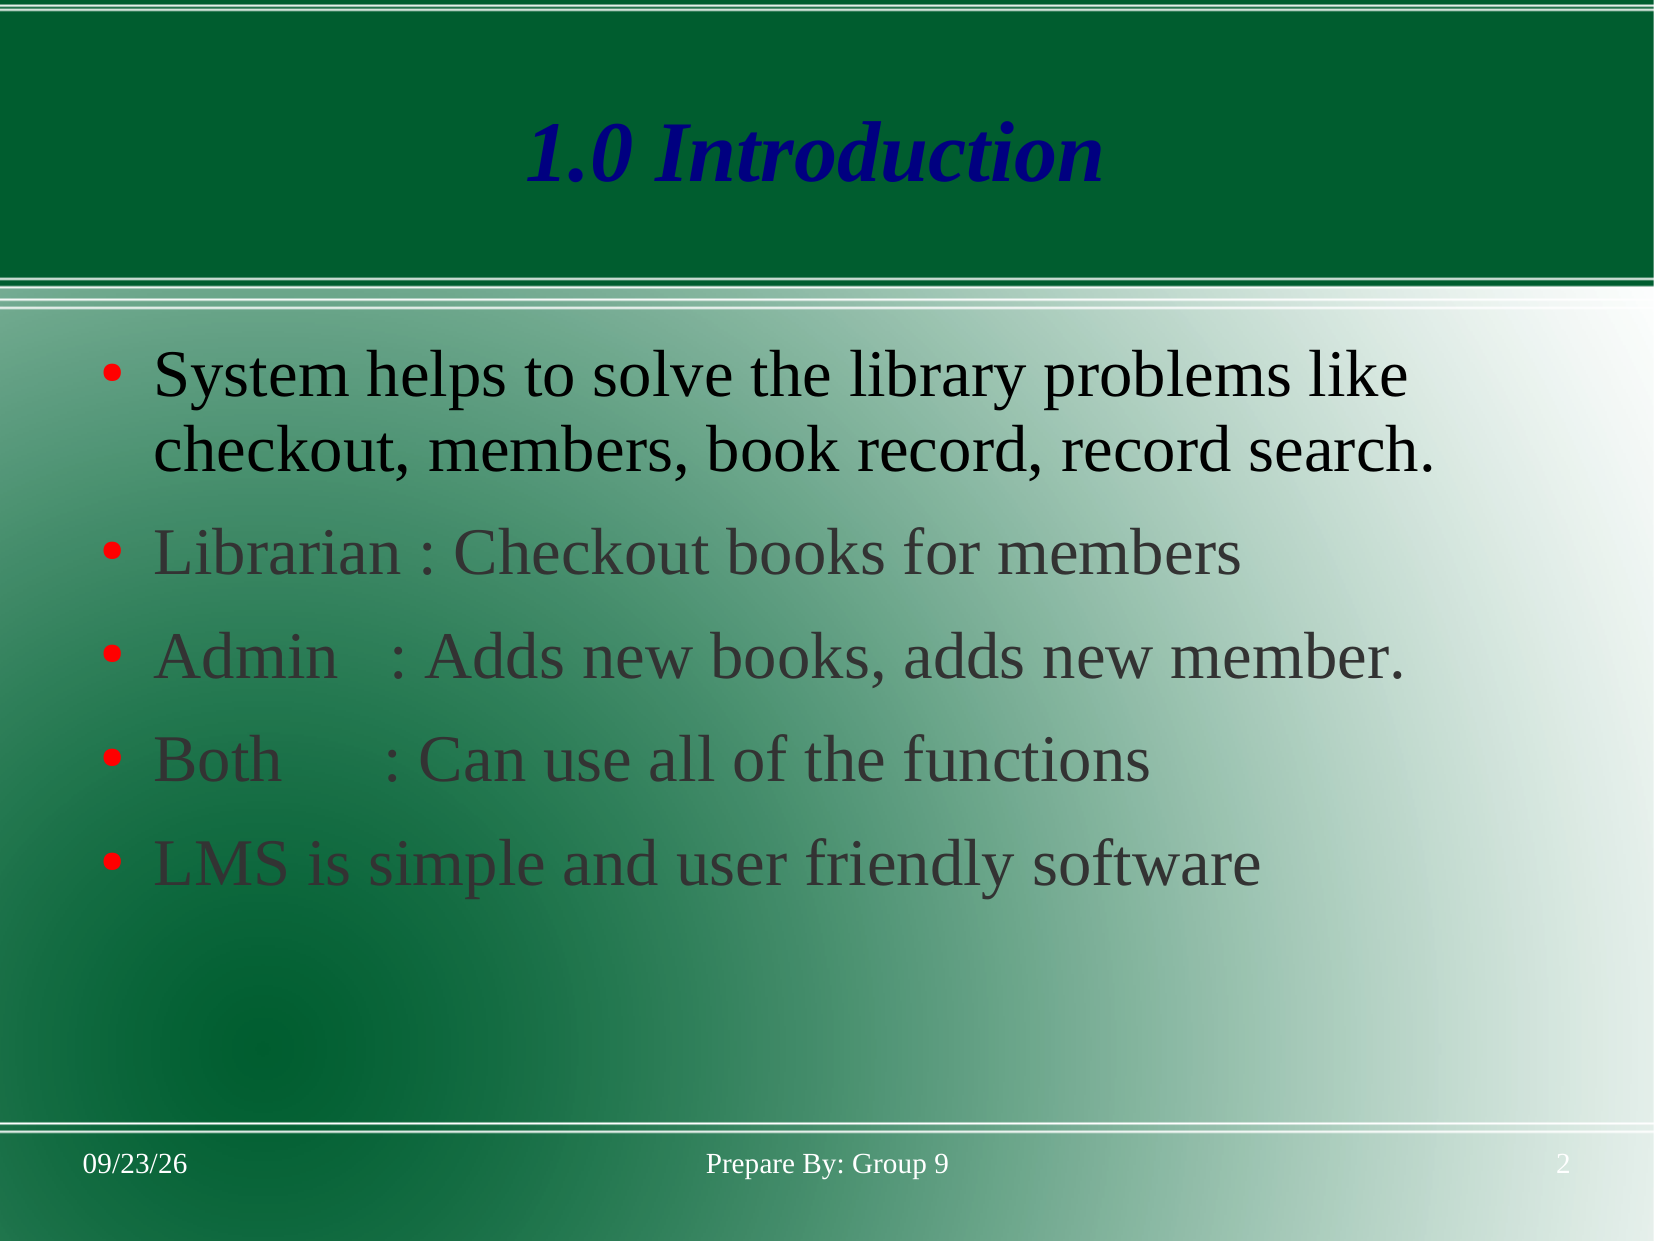

# 1.0 Introduction
System helps to solve the library problems like checkout, members, book record, record search.
Librarian : Checkout books for members
Admin : Adds new books, adds new member.
Both : Can use all of the functions
LMS is simple and user friendly software
Prepare By: Group 9
2